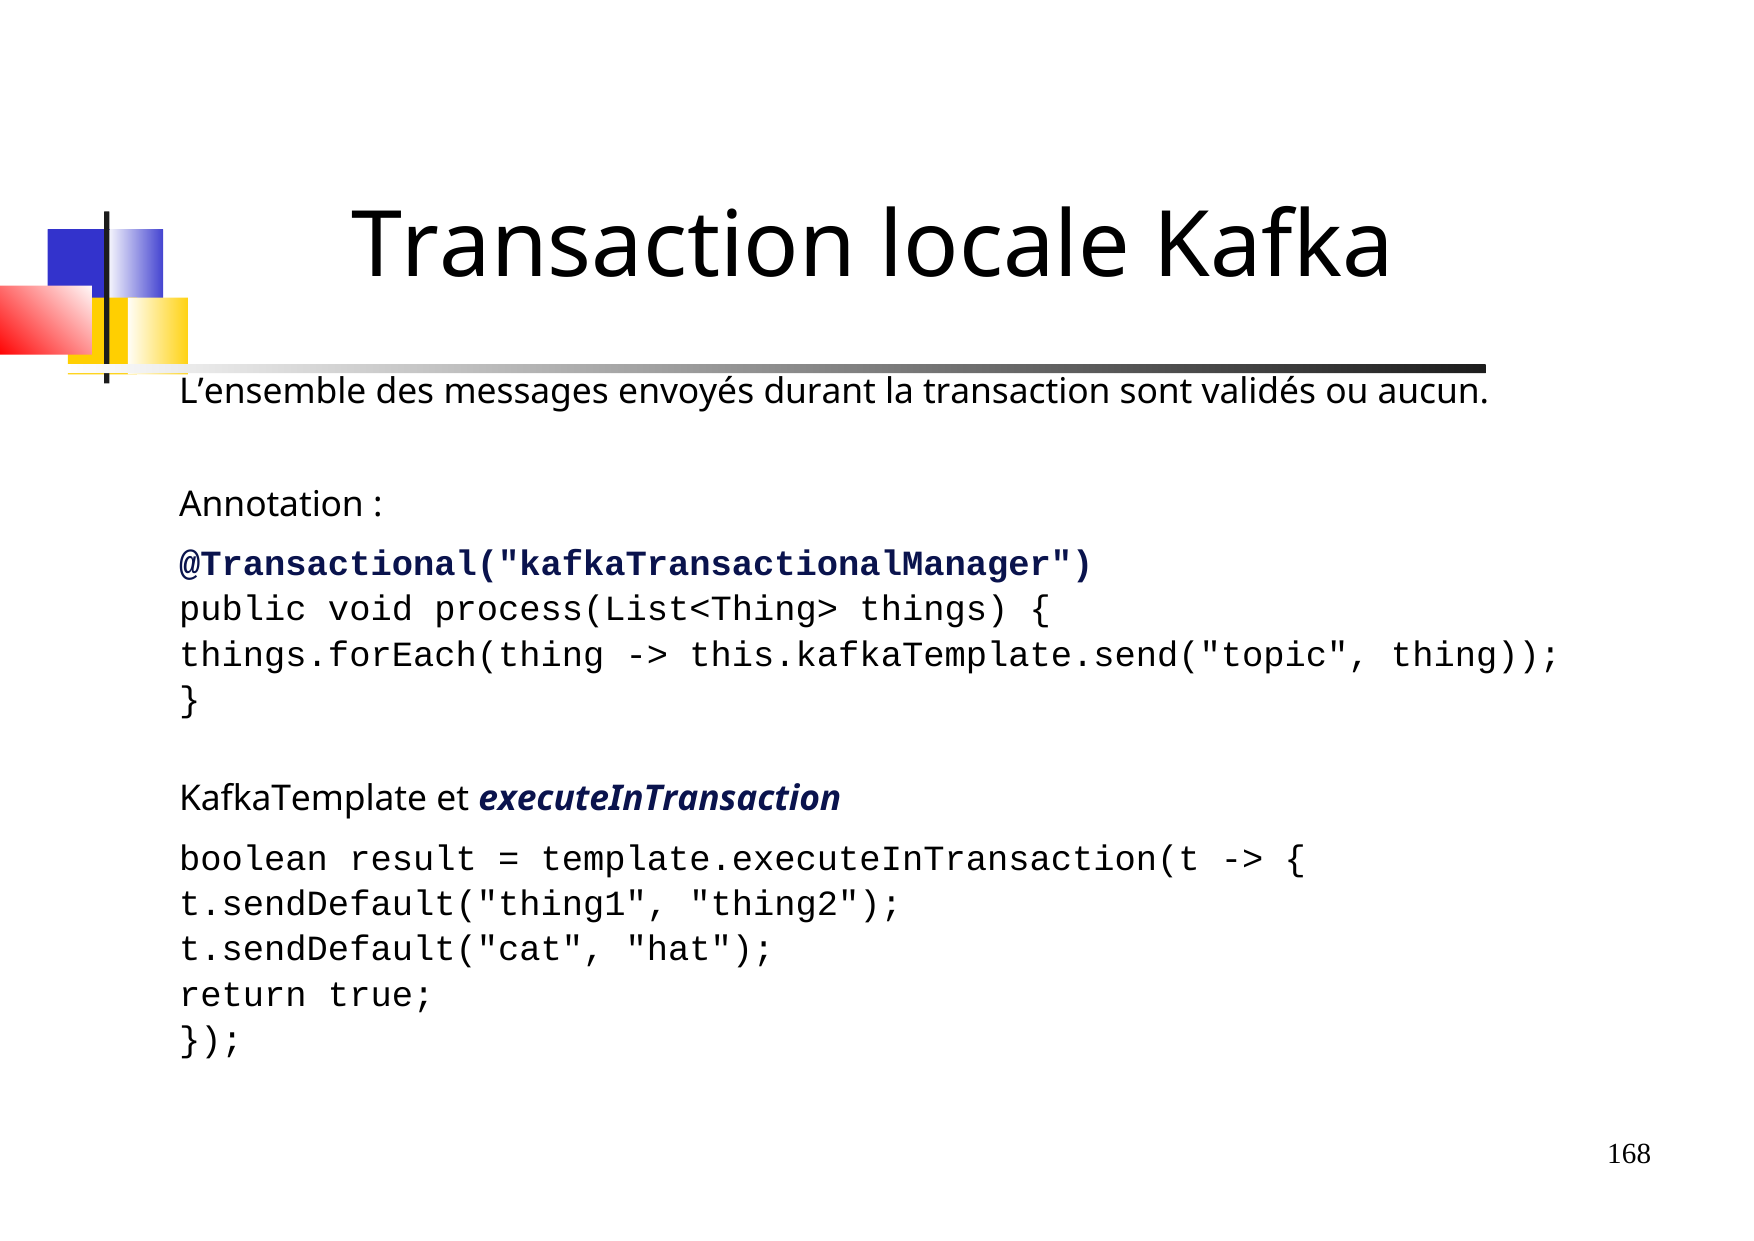

# Transaction locale Kafka
L’ensemble des messages envoyés durant la transaction sont validés ou aucun.
Annotation :
@Transactional("kafkaTransactionalManager")
public void process(List<Thing> things) {
things.forEach(thing -> this.kafkaTemplate.send("topic", thing));
}
KafkaTemplate et executeInTransaction
boolean result = template.executeInTransaction(t -> {
t.sendDefault("thing1", "thing2");
t.sendDefault("cat", "hat");
return true;
});